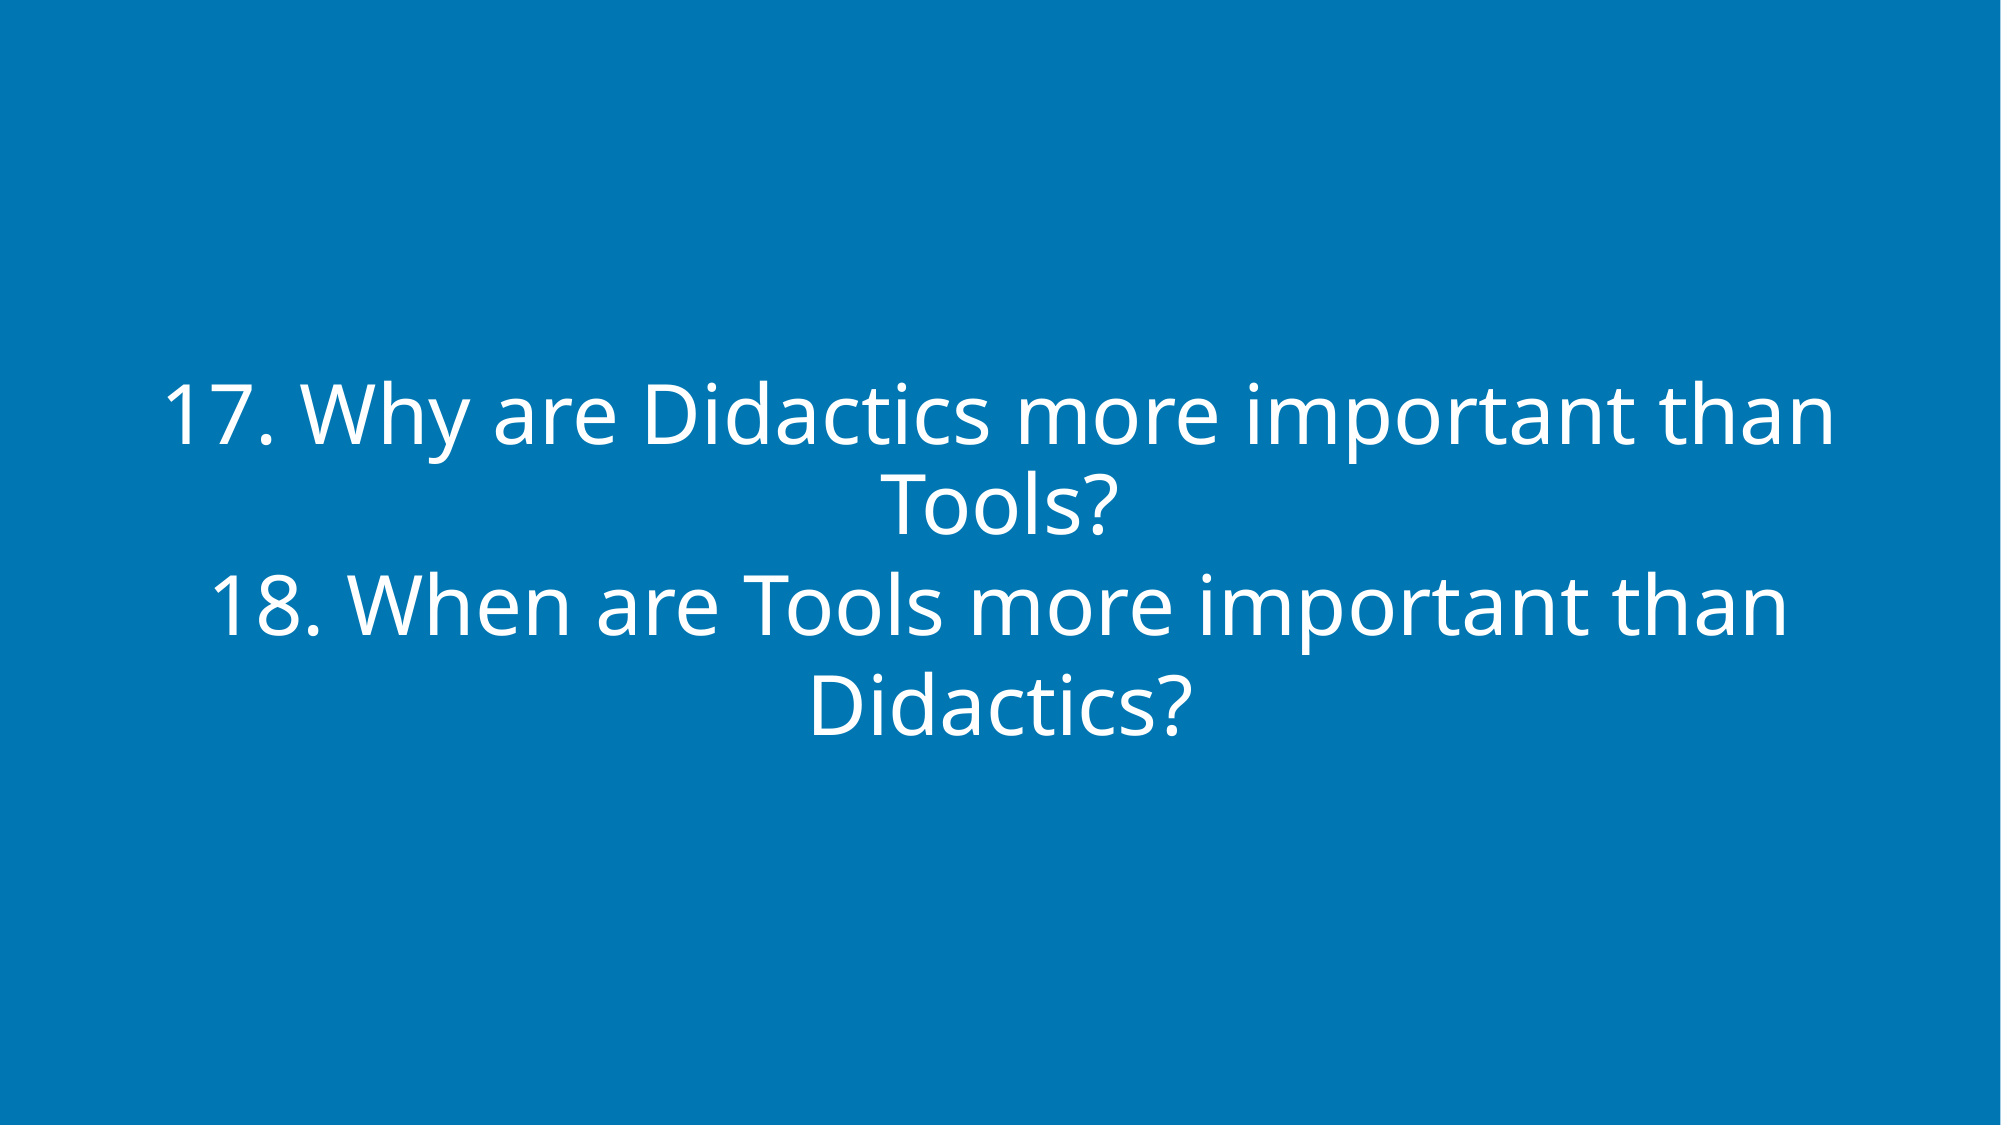

# 17. Why are Didactics more important than Tools?
18. When are Tools more important than Didactics?